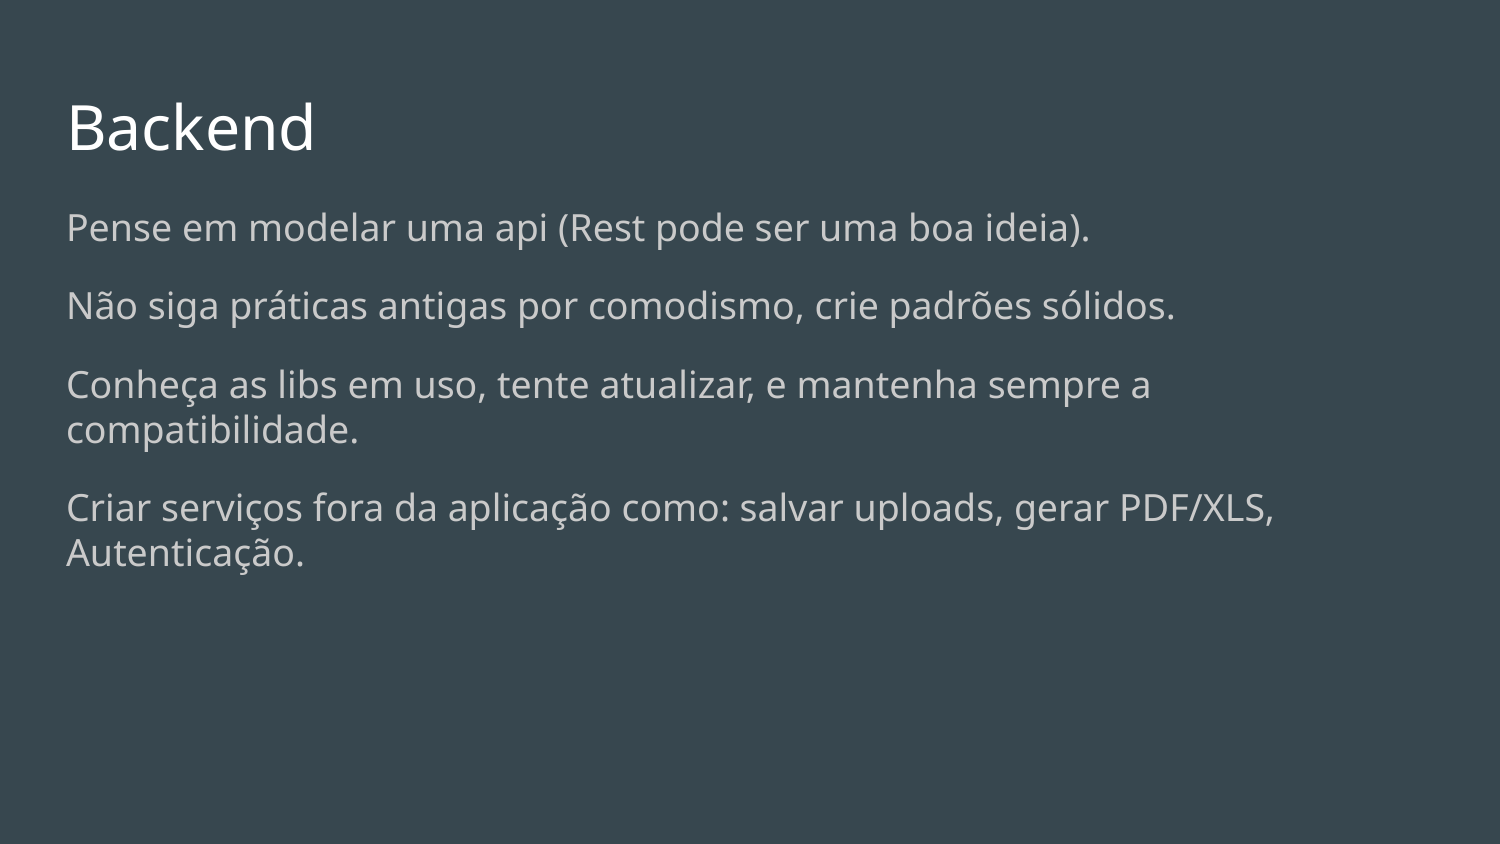

# Backend
Pense em modelar uma api (Rest pode ser uma boa ideia).
Não siga práticas antigas por comodismo, crie padrões sólidos.
Conheça as libs em uso, tente atualizar, e mantenha sempre a compatibilidade.
Criar serviços fora da aplicação como: salvar uploads, gerar PDF/XLS, Autenticação.